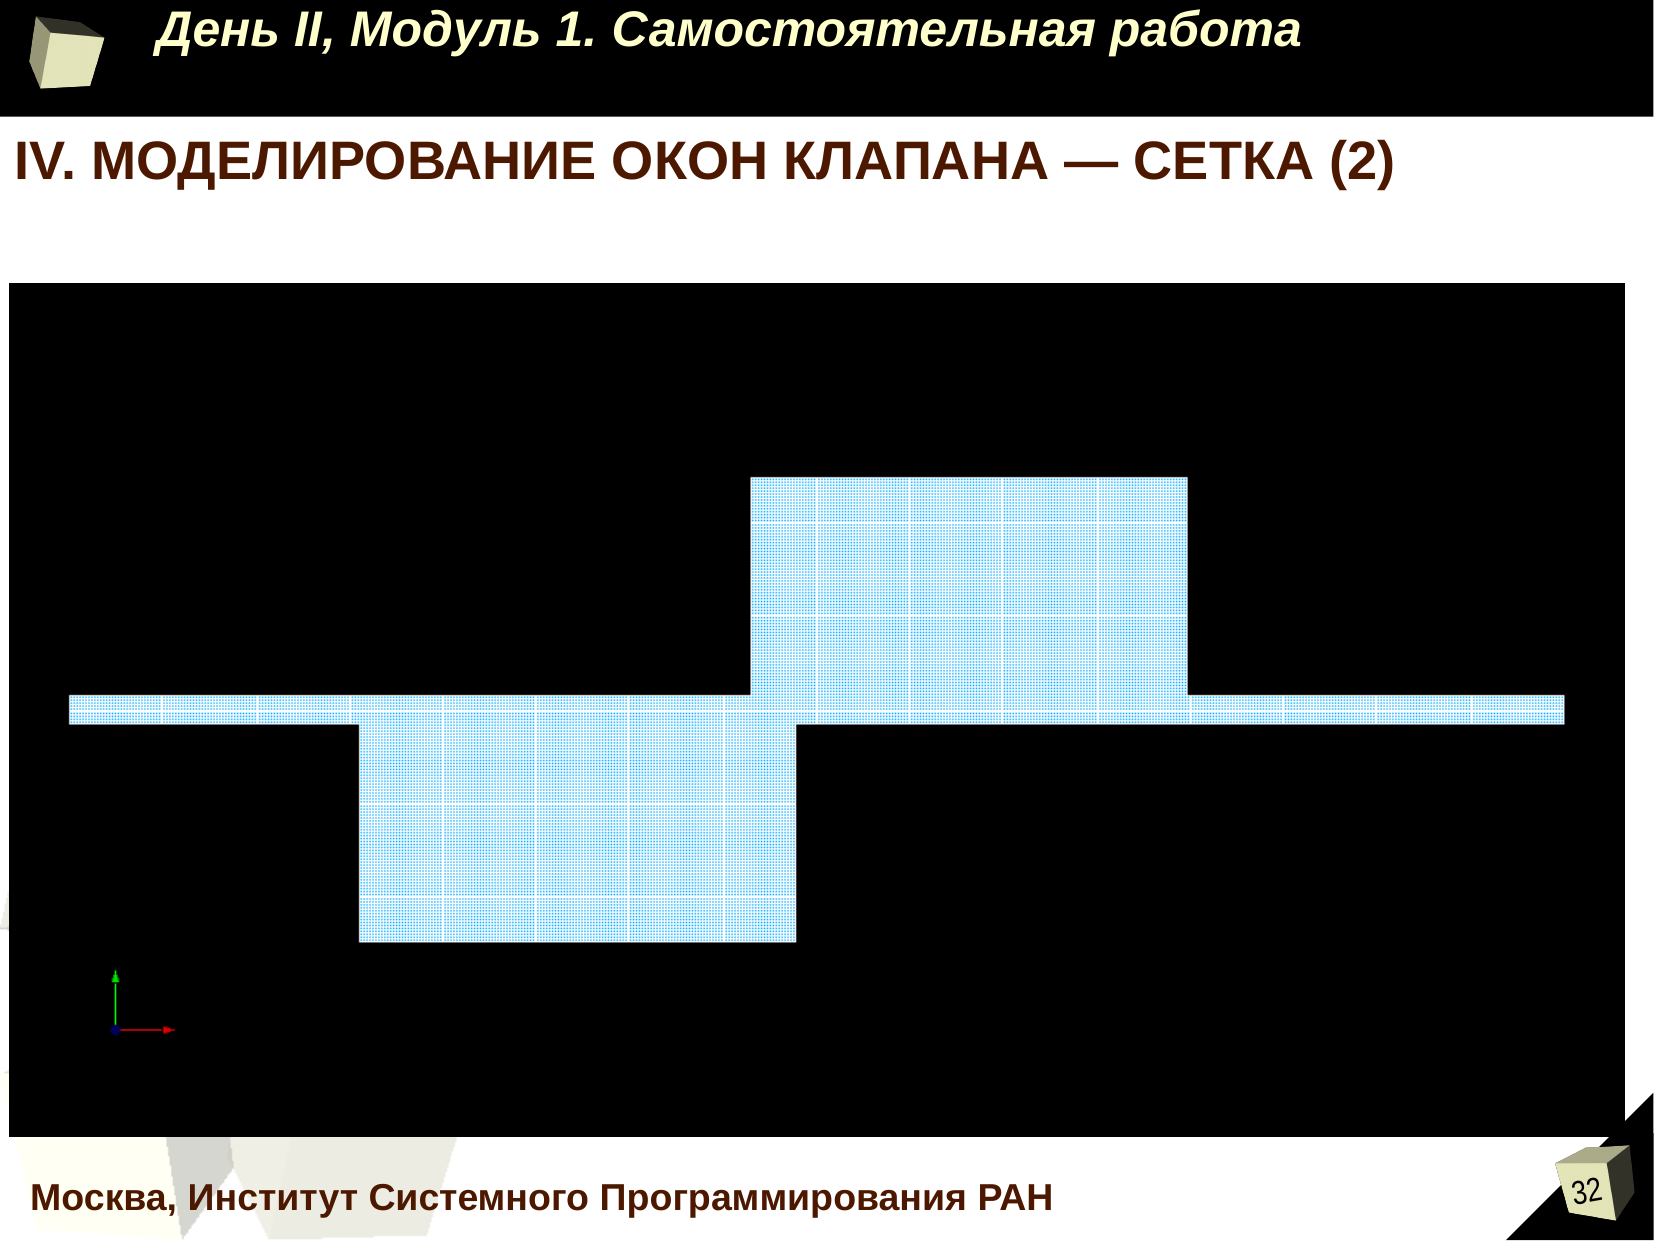

IV. МОДЕЛИРОВАНИЕ ОКОН КЛАПАНА — СЕТКА (2)